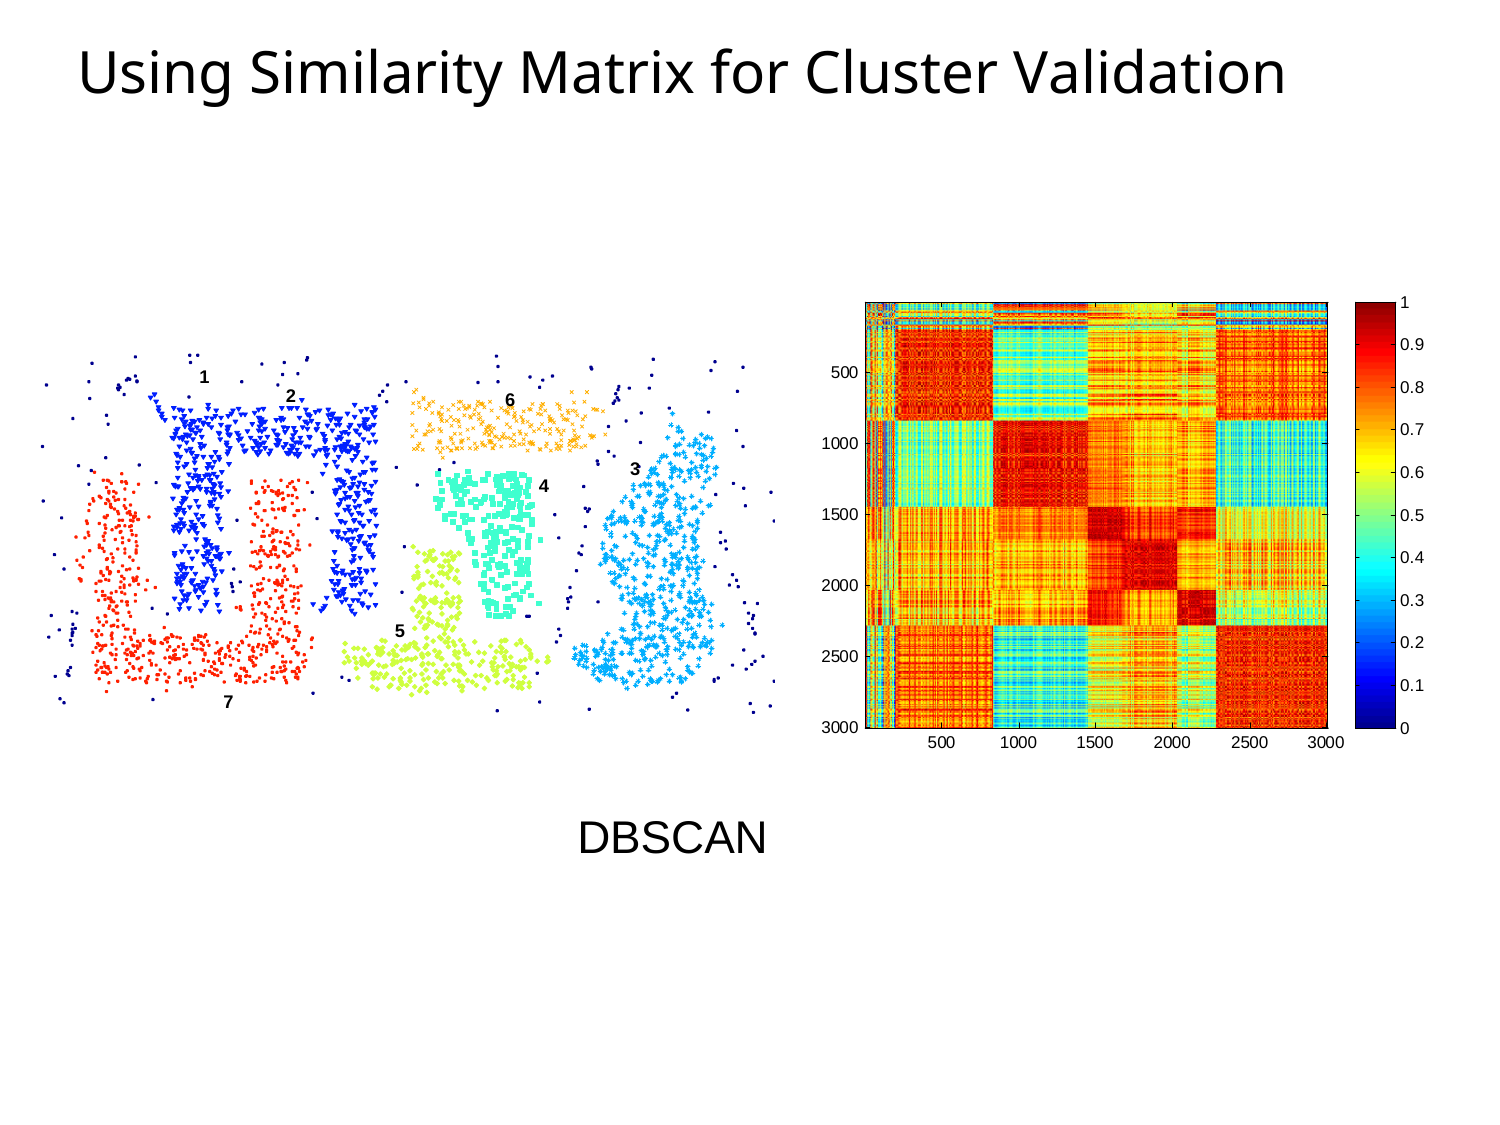

Using Similarity Matrix for Cluster Validation
DBSCAN